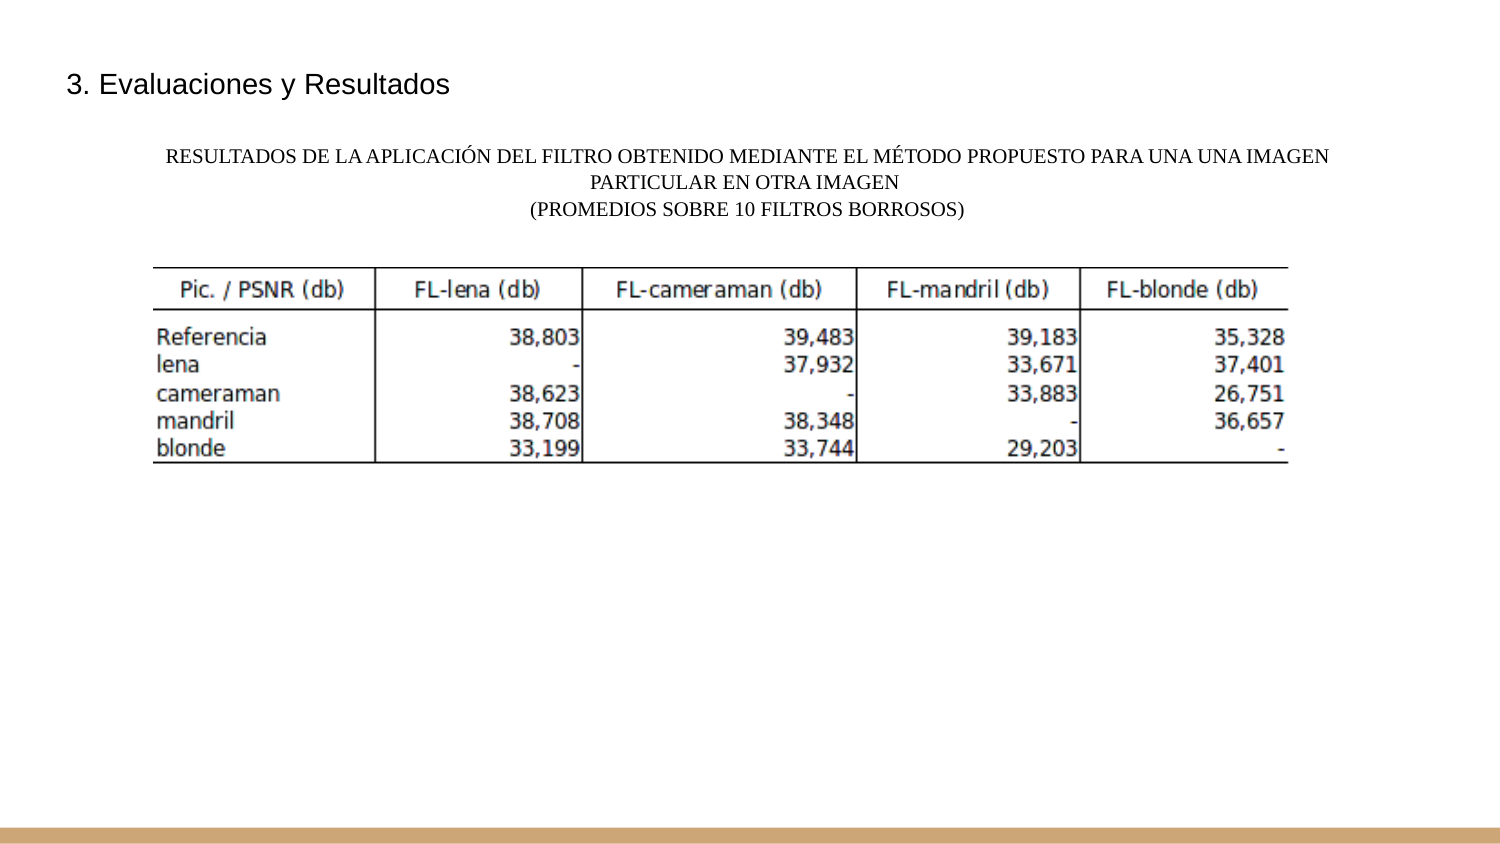

# 3. Evaluaciones y Resultados
RESULTADOS DE LA APLICACIÓN DEL FILTRO OBTENIDO MEDIANTE EL MÉTODO PROPUESTO PARA UNA UNA IMAGEN
 PARTICULAR EN OTRA IMAGEN
(PROMEDIOS SOBRE 10 FILTROS BORROSOS)